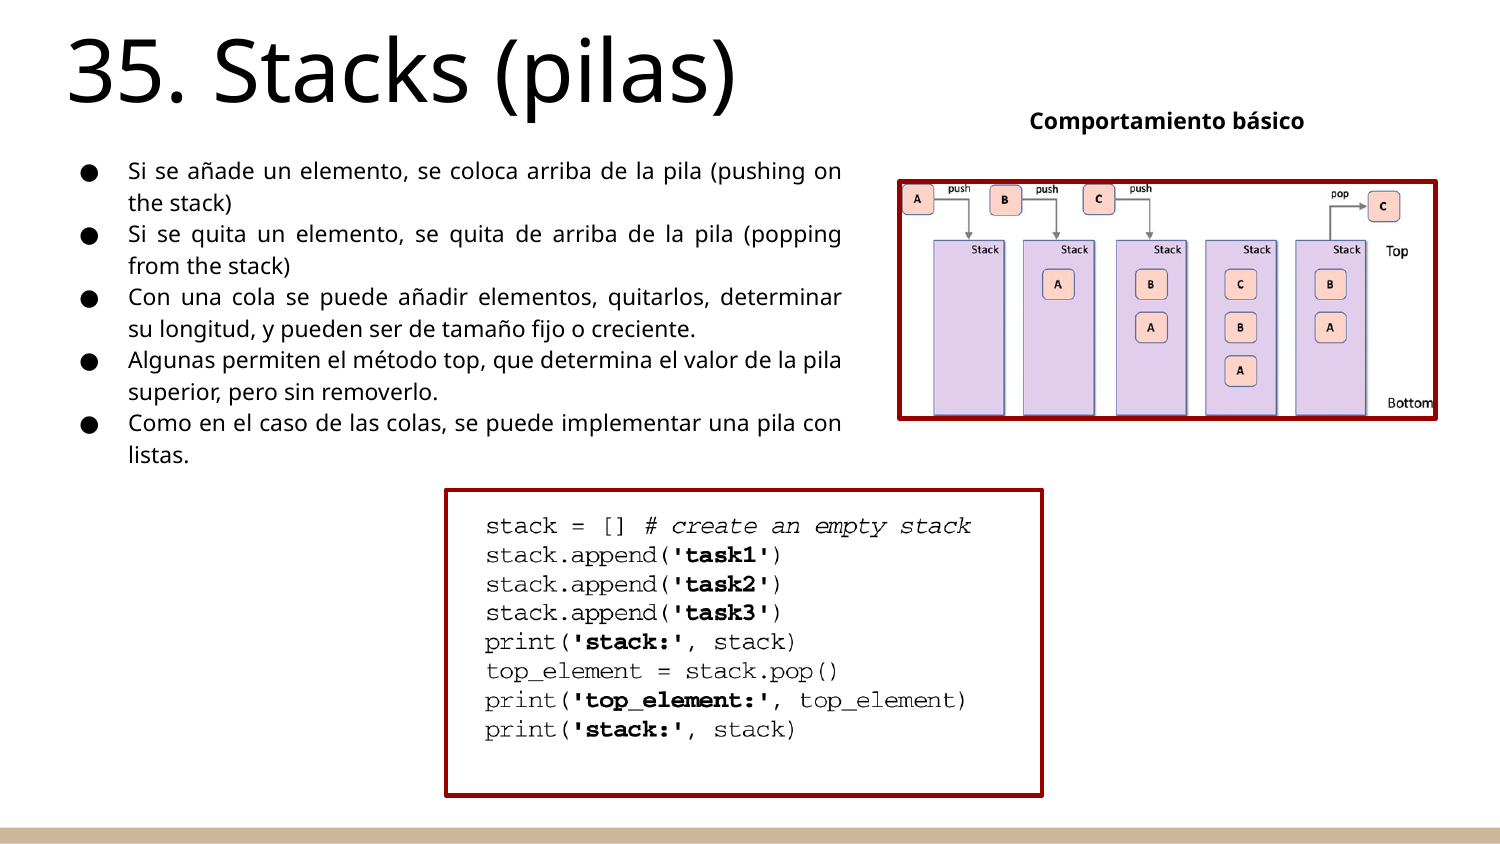

# 35. Stacks (pilas)
Comportamiento básico
Si se añade un elemento, se coloca arriba de la pila (pushing on the stack)
Si se quita un elemento, se quita de arriba de la pila (popping from the stack)
Con una cola se puede añadir elementos, quitarlos, determinar su longitud, y pueden ser de tamaño fijo o creciente.
Algunas permiten el método top, que determina el valor de la pila superior, pero sin removerlo.
Como en el caso de las colas, se puede implementar una pila con listas.